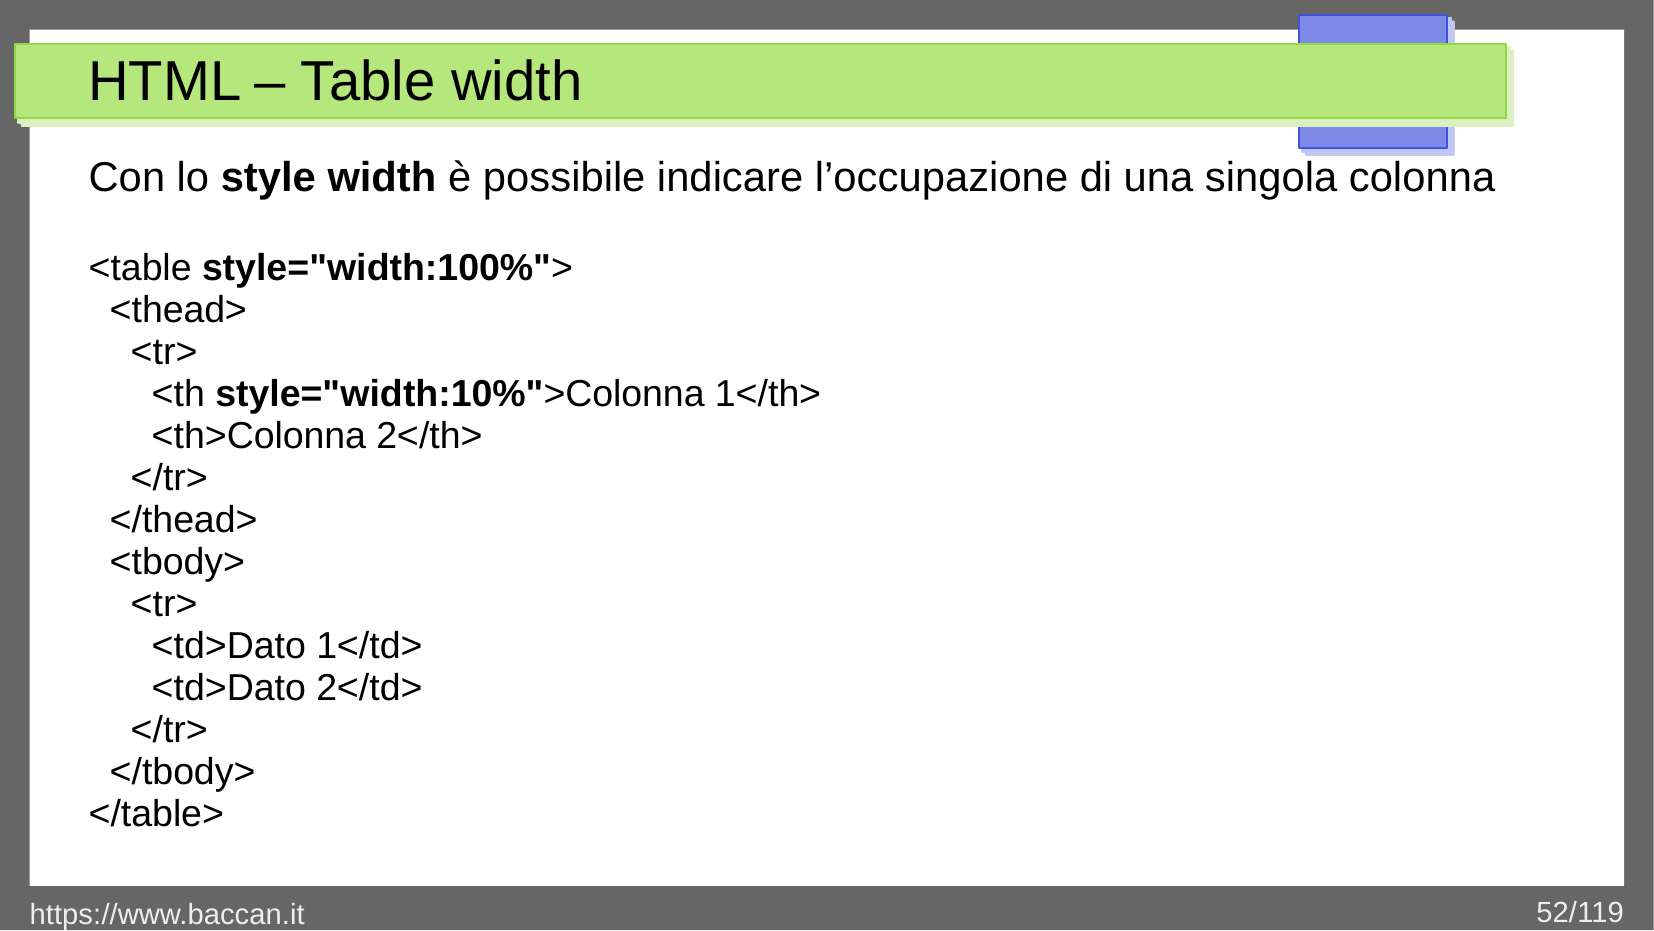

# HTML – Table width
Con lo style width è possibile indicare l’occupazione di una singola colonna
<table style="width:100%">
 <thead>
 <tr>
 <th style="width:10%">Colonna 1</th>
 <th>Colonna 2</th>
 </tr>
 </thead>
 <tbody>
 <tr>
 <td>Dato 1</td>
 <td>Dato 2</td>
 </tr>
 </tbody>
</table>
52
https://www.baccan.it